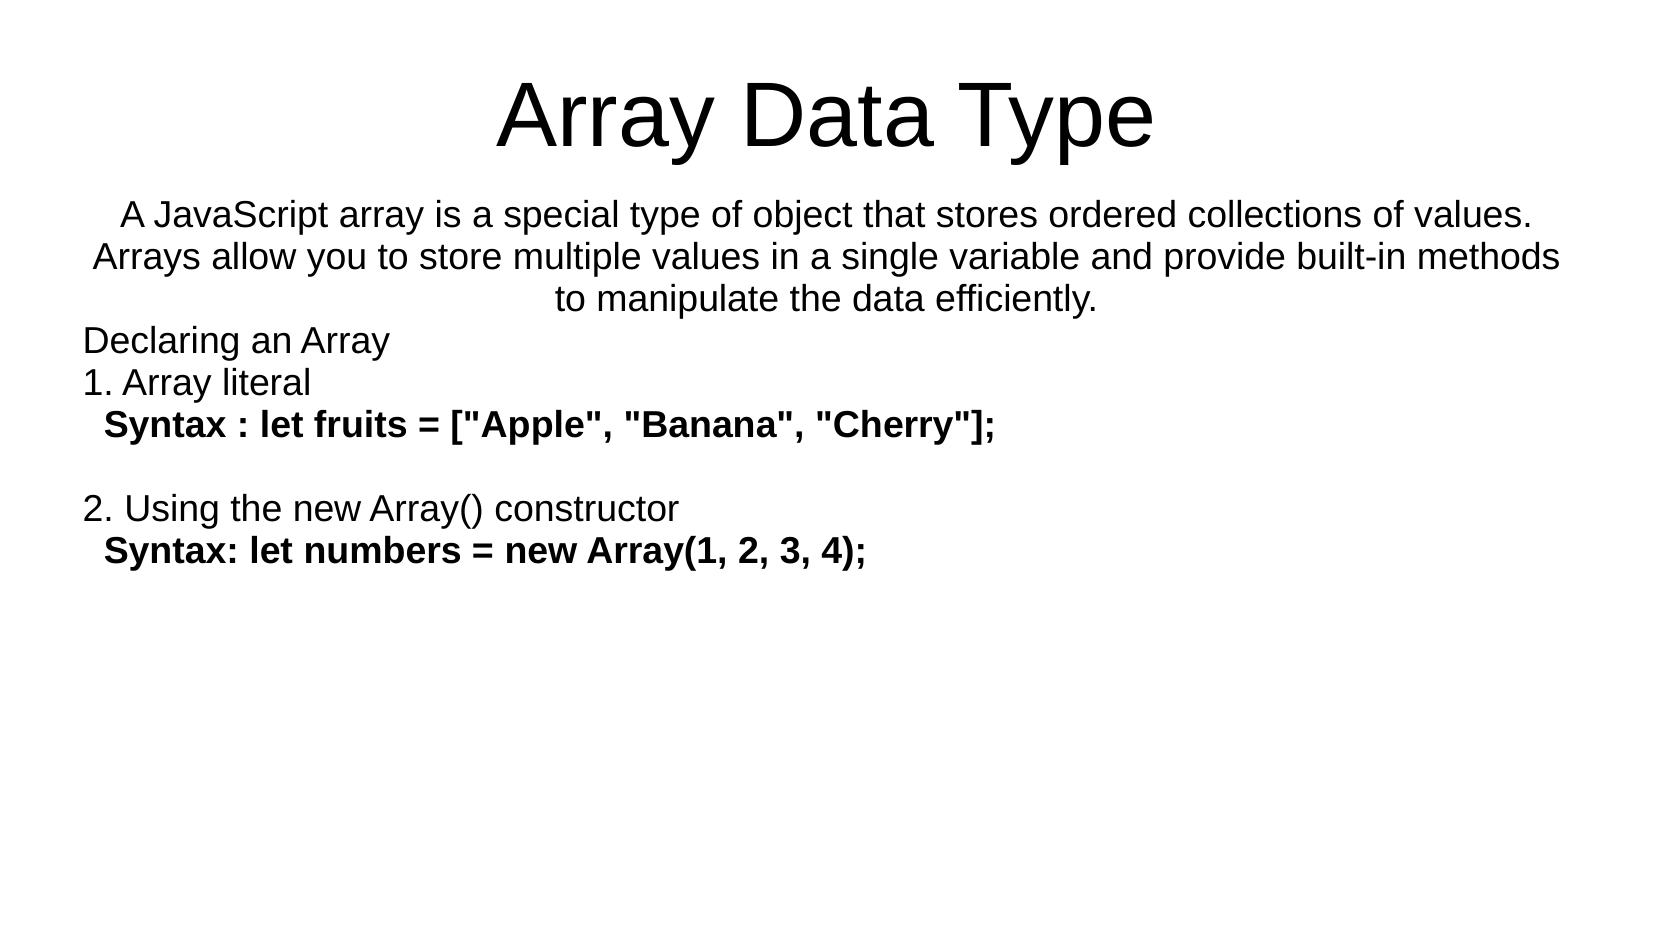

# Array Data Type
A JavaScript array is a special type of object that stores ordered collections of values. Arrays allow you to store multiple values in a single variable and provide built-in methods to manipulate the data efficiently.
Declaring an Array
1. Array literal
 Syntax : let fruits = ["Apple", "Banana", "Cherry"];
2. Using the new Array() constructor
 Syntax: let numbers = new Array(1, 2, 3, 4);